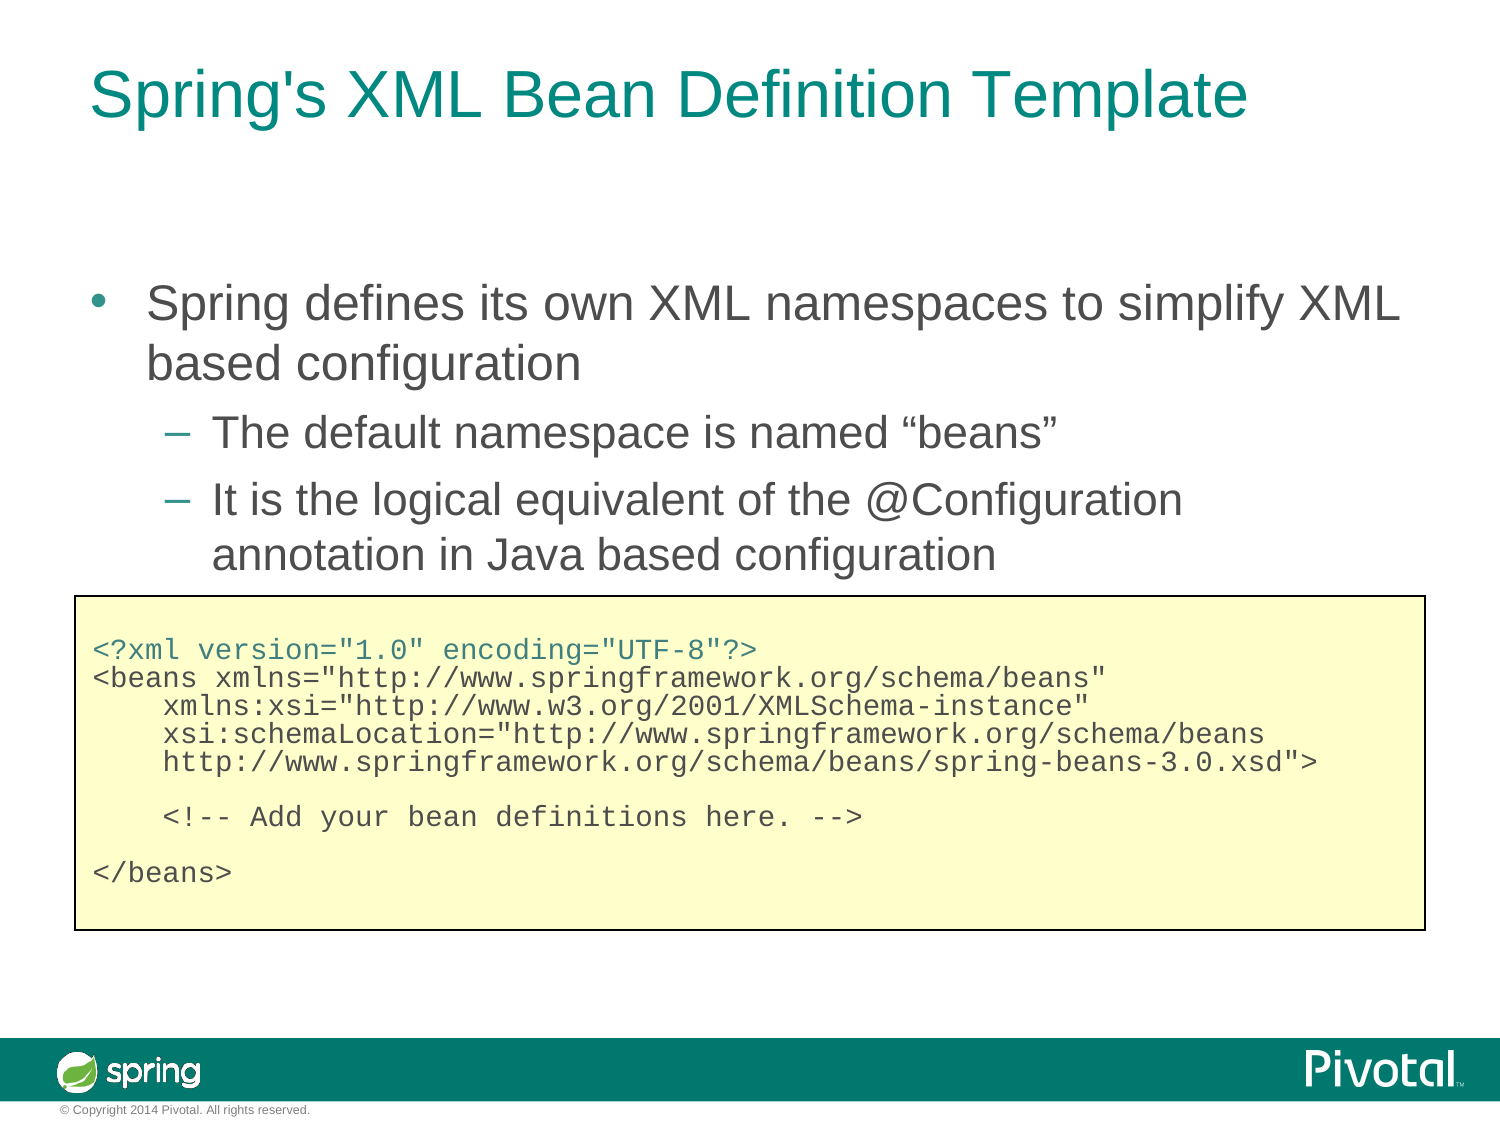

# Spring's XML Bean Definition Template
Spring defines its own XML namespaces to simplify XML based configuration
The default namespace is named “beans”
It is the logical equivalent of the @Configuration annotation in Java based configuration
<?xml version="1.0" encoding="UTF-8"?>
<beans xmlns="http://www.springframework.org/schema/beans"
 xmlns:xsi="http://www.w3.org/2001/XMLSchema-instance"
 xsi:schemaLocation="http://www.springframework.org/schema/beans
 http://www.springframework.org/schema/beans/spring-beans-3.0.xsd">
 <!-- Add your bean definitions here. -->
</beans>